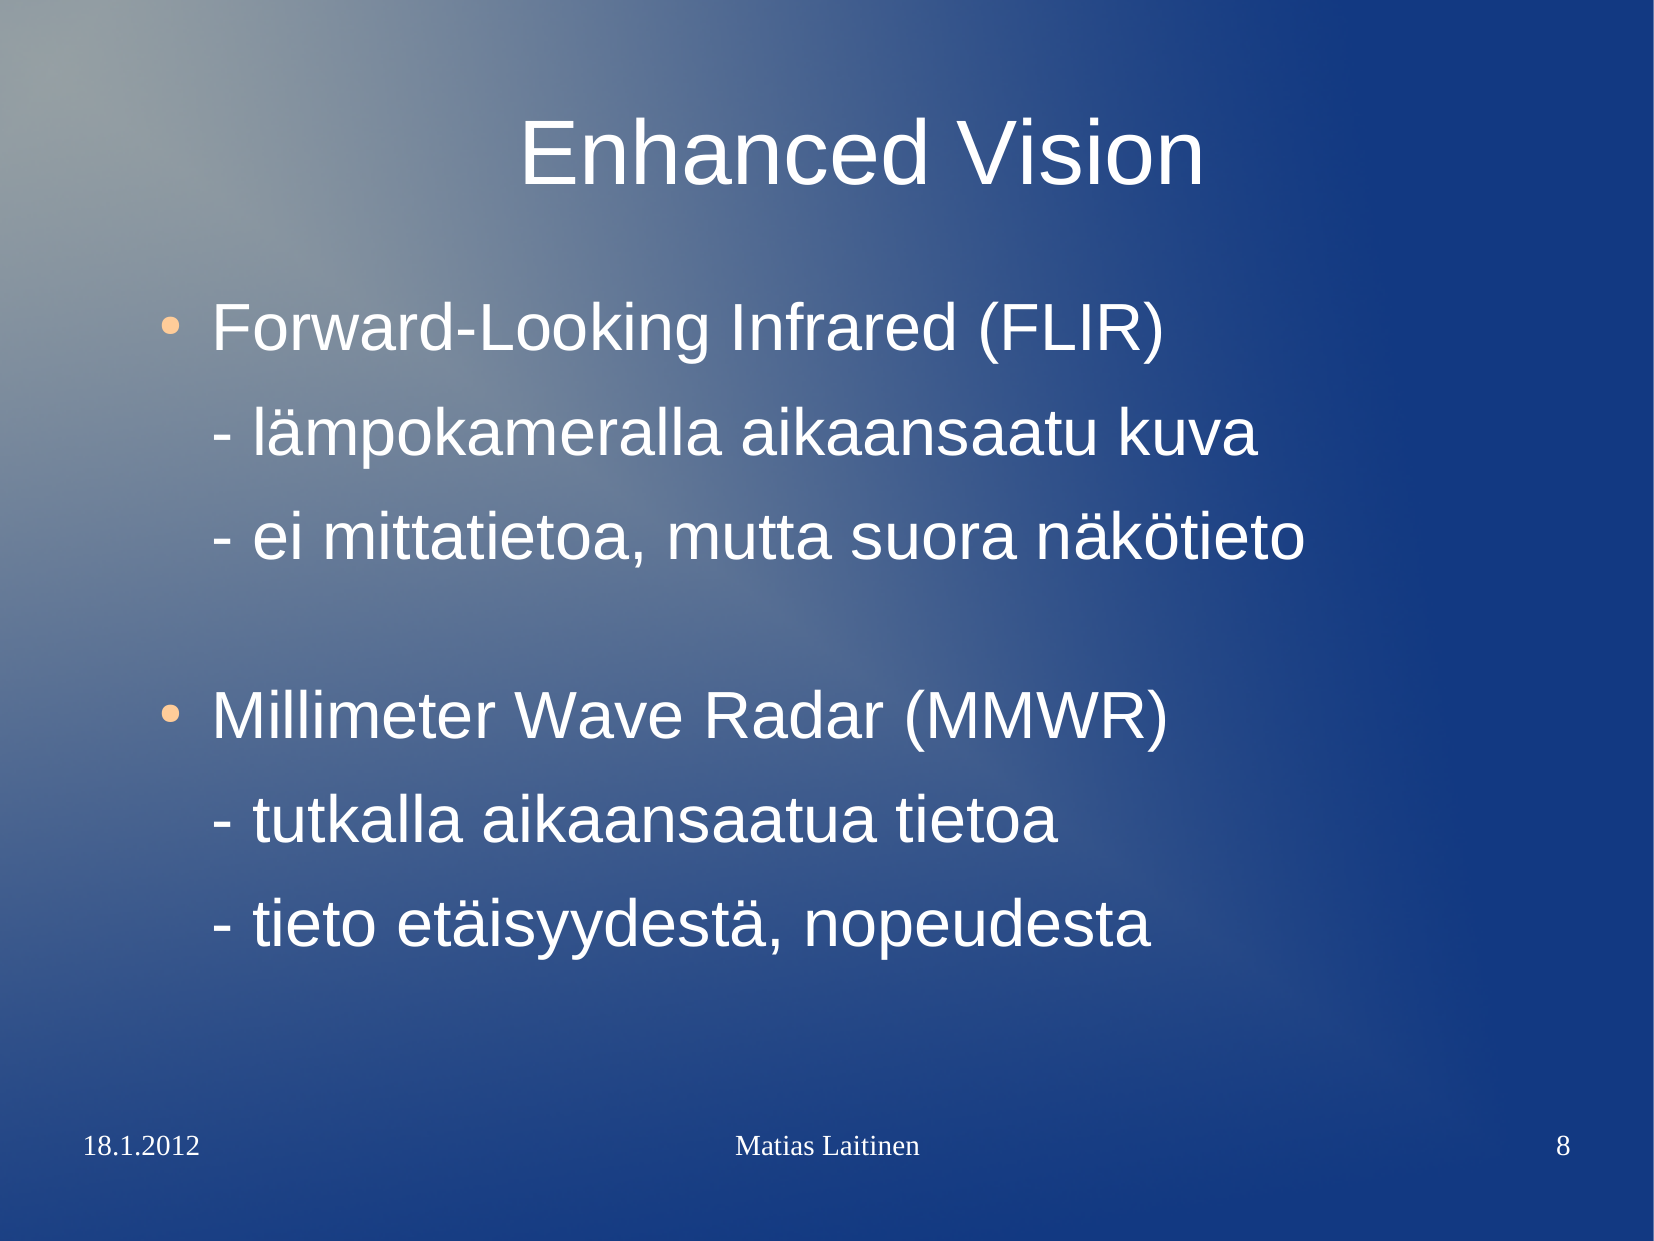

# Enhanced Vision
Forward-Looking Infrared (FLIR)
- lämpokameralla aikaansaatu kuva
- ei mittatietoa, mutta suora näkötieto
Millimeter Wave Radar (MMWR)
- tutkalla aikaansaatua tietoa
- tieto etäisyydestä, nopeudesta
18.1.2012
Matias Laitinen
8